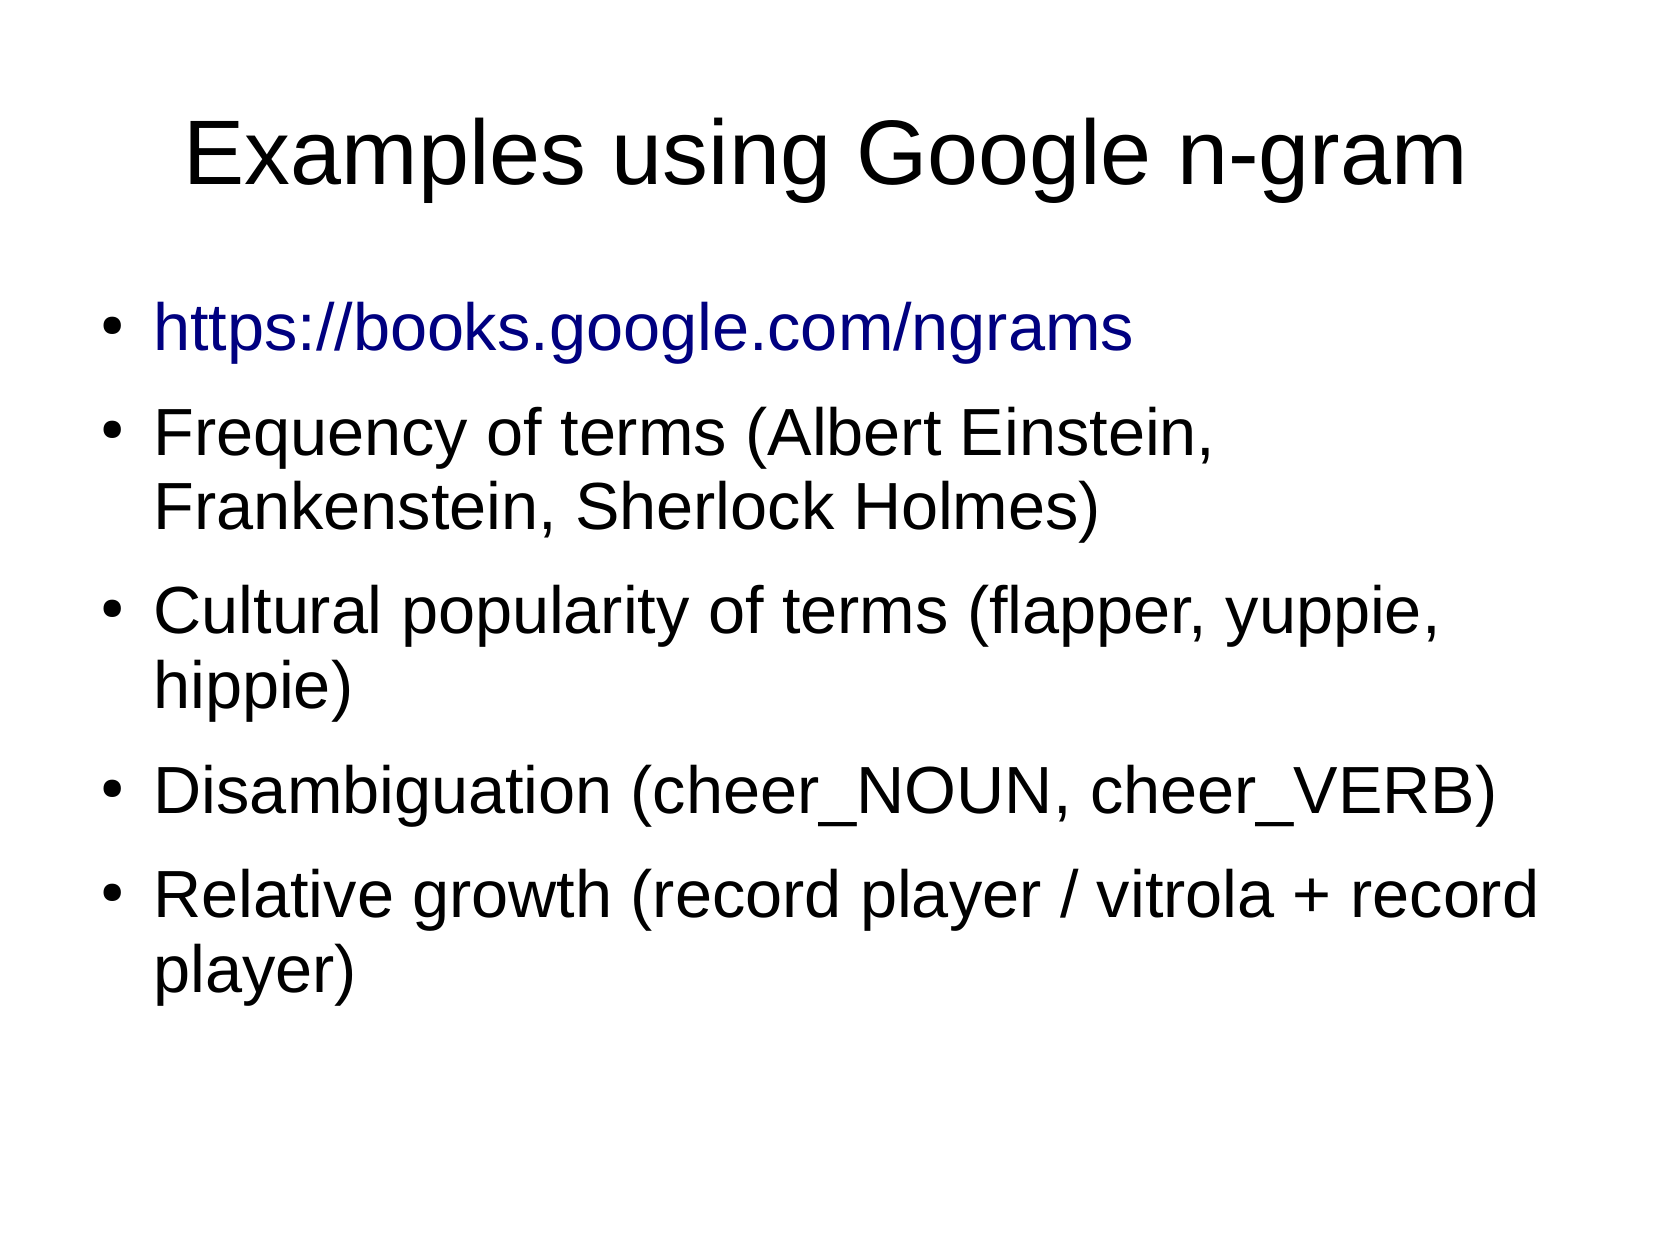

# Examples using Google n-gram
https://books.google.com/ngrams
Frequency of terms (Albert Einstein, Frankenstein, Sherlock Holmes)
Cultural popularity of terms (flapper, yuppie, hippie)
Disambiguation (cheer_NOUN, cheer_VERB)
Relative growth (record player / vitrola + record player)